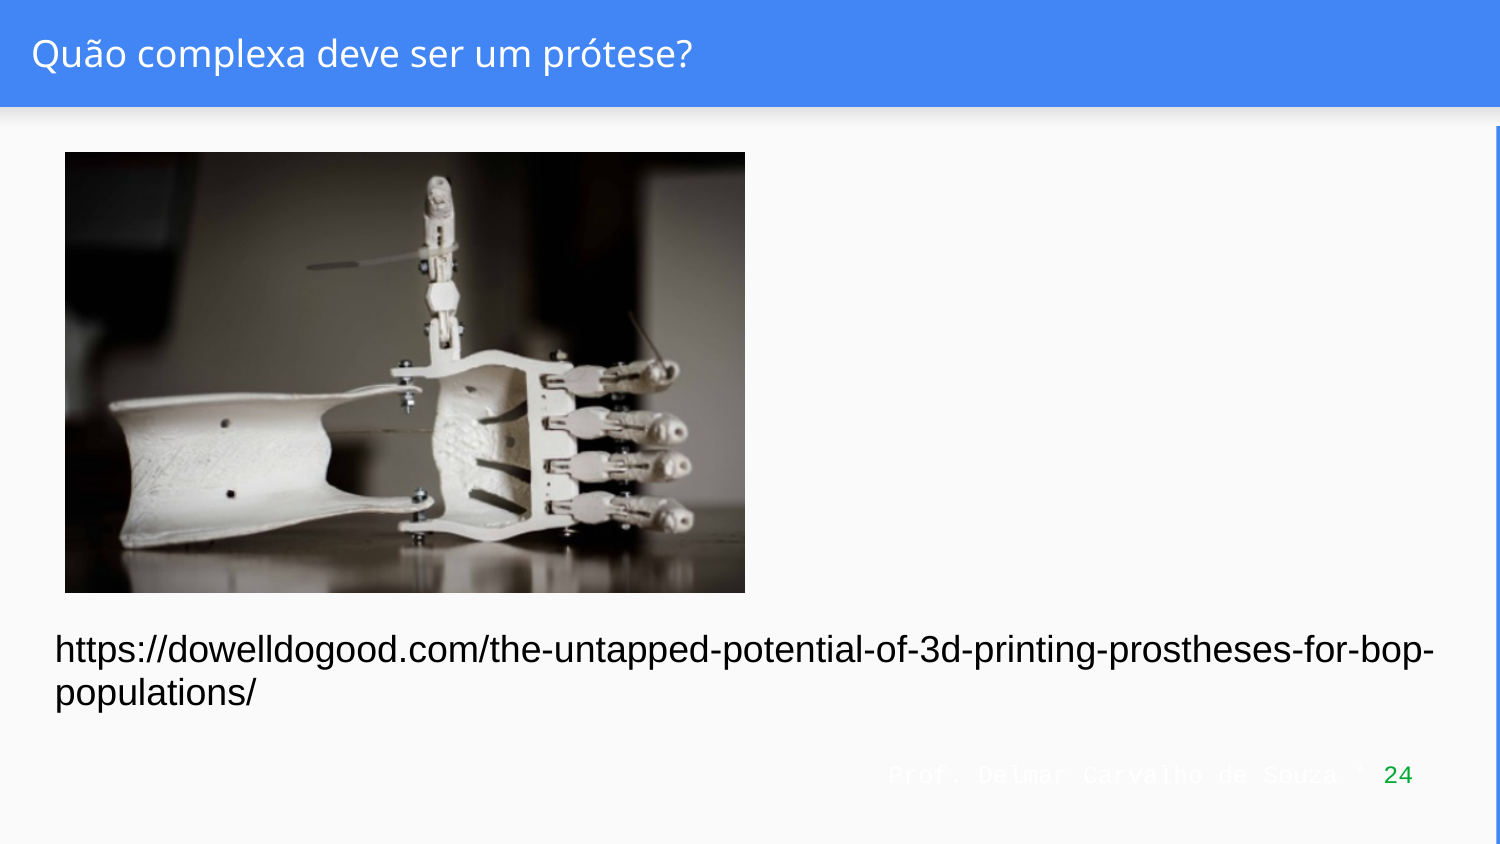

# Quão complexa deve ser um prótese?
Próteses hackaday.io
https://dowelldogood.com/the-untapped-potential-of-3d-printing-prostheses-for-bop-populations/